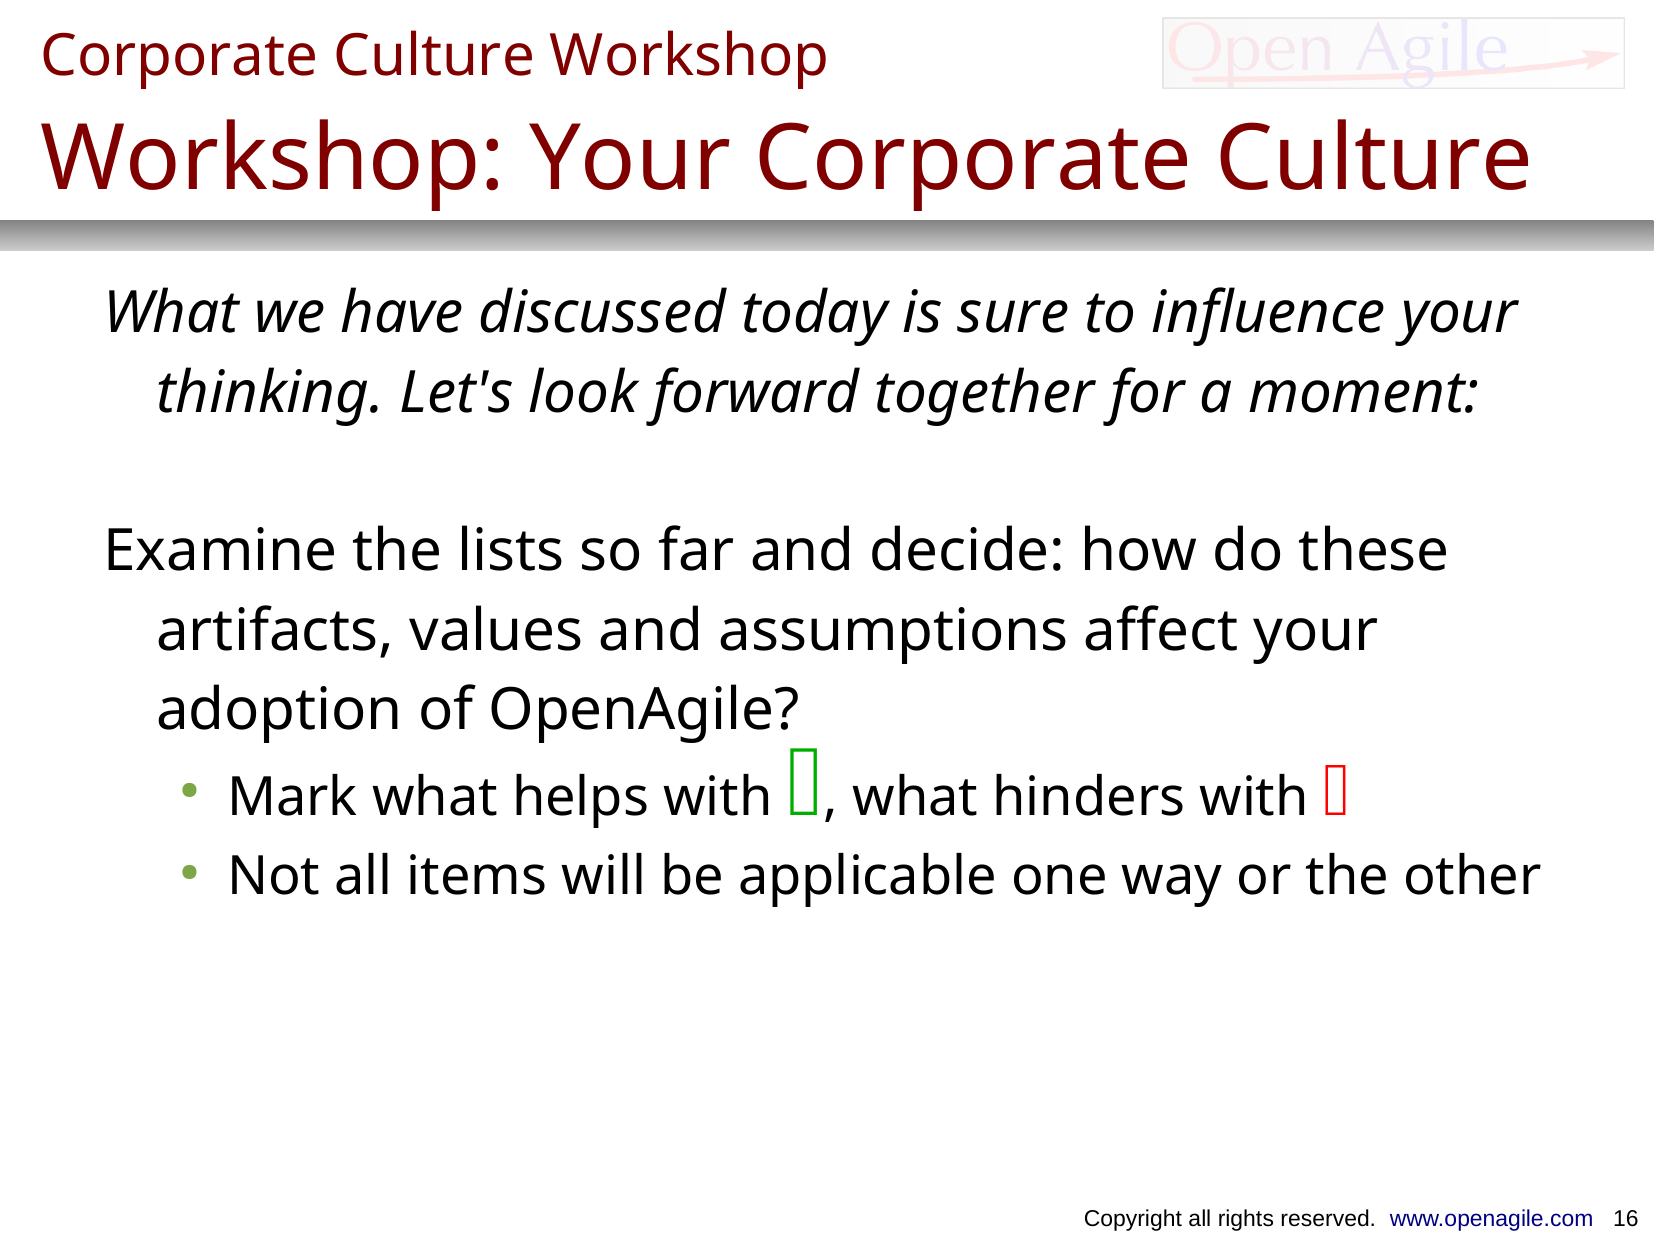

# Corporate Culture Workshop Workshop: Your Corporate Culture
What we have discussed today is sure to influence your thinking. Let's look forward together for a moment:
Examine the lists so far and decide: how do these artifacts, values and assumptions affect your adoption of OpenAgile?
Mark what helps with , what hinders with 
Not all items will be applicable one way or the other